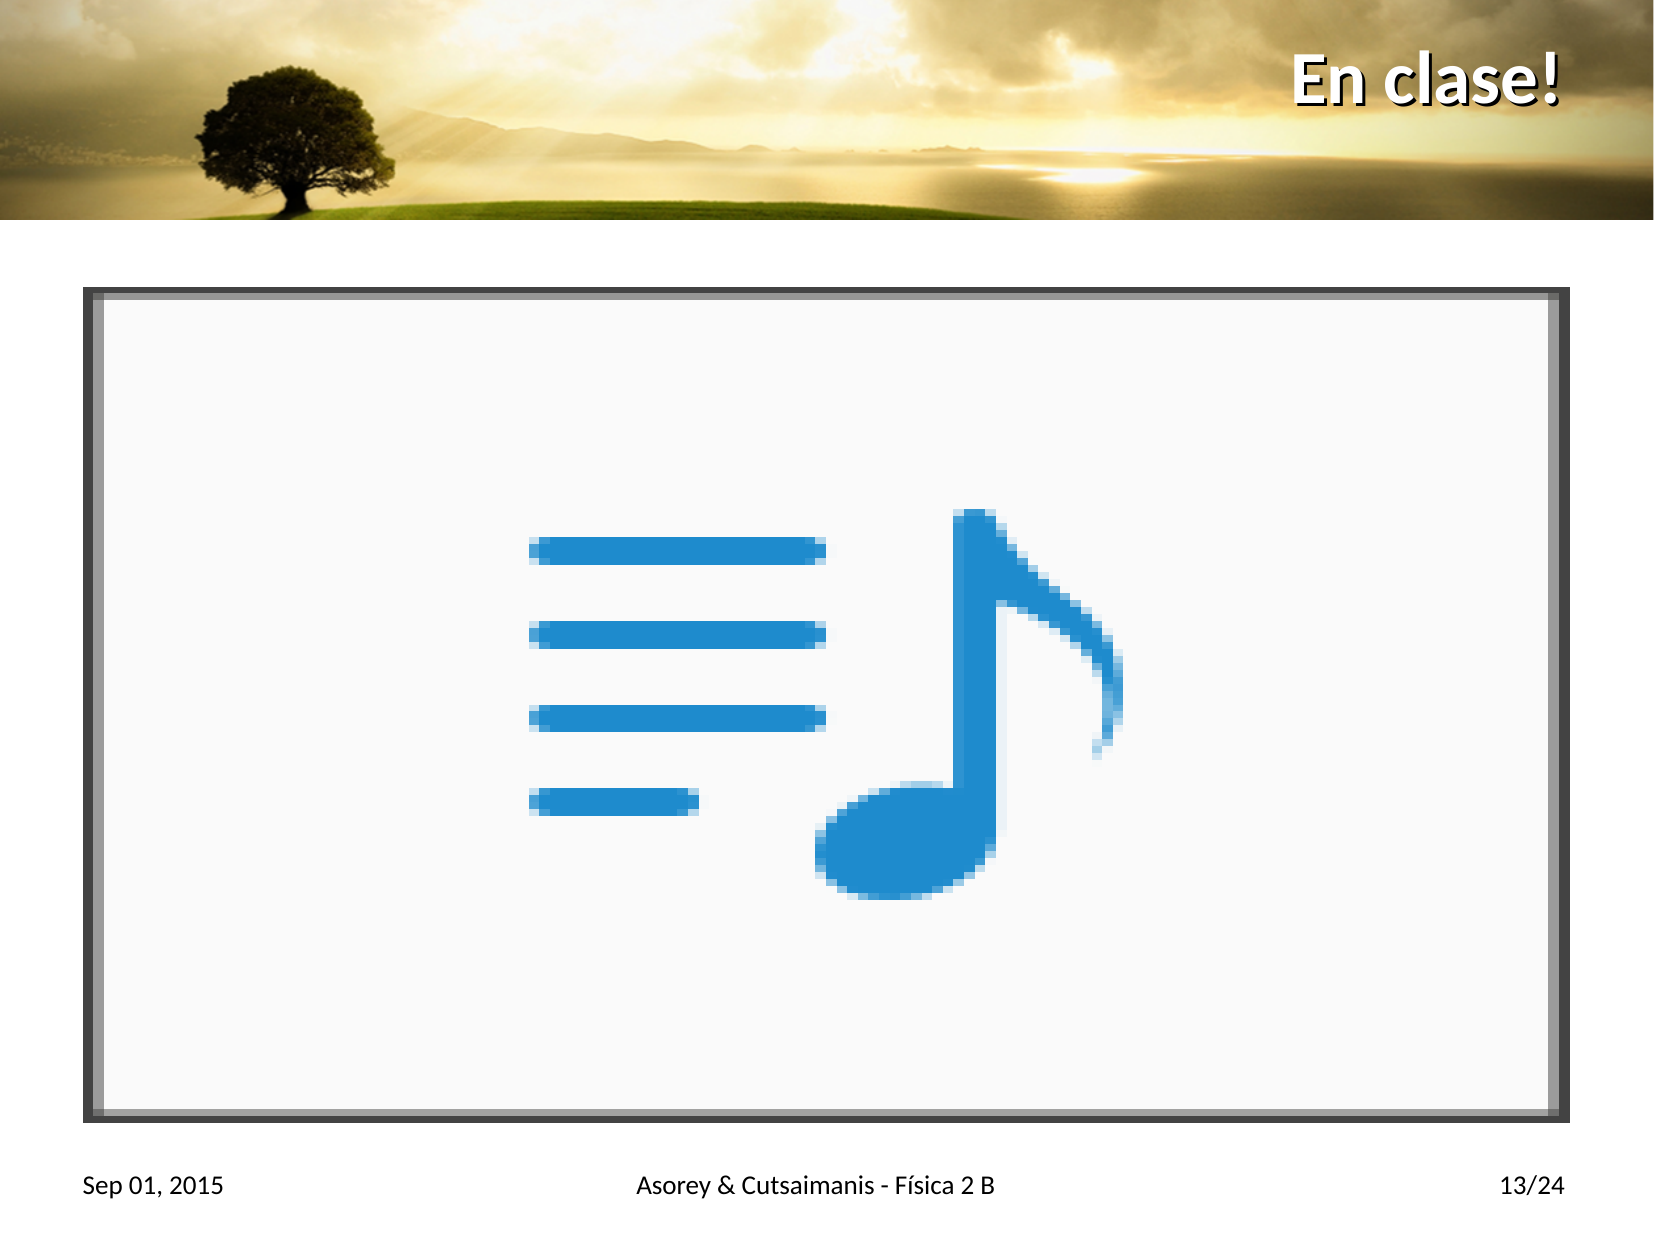

# En clase!
Sep 01, 2015
Asorey & Cutsaimanis - Física 2 B
13